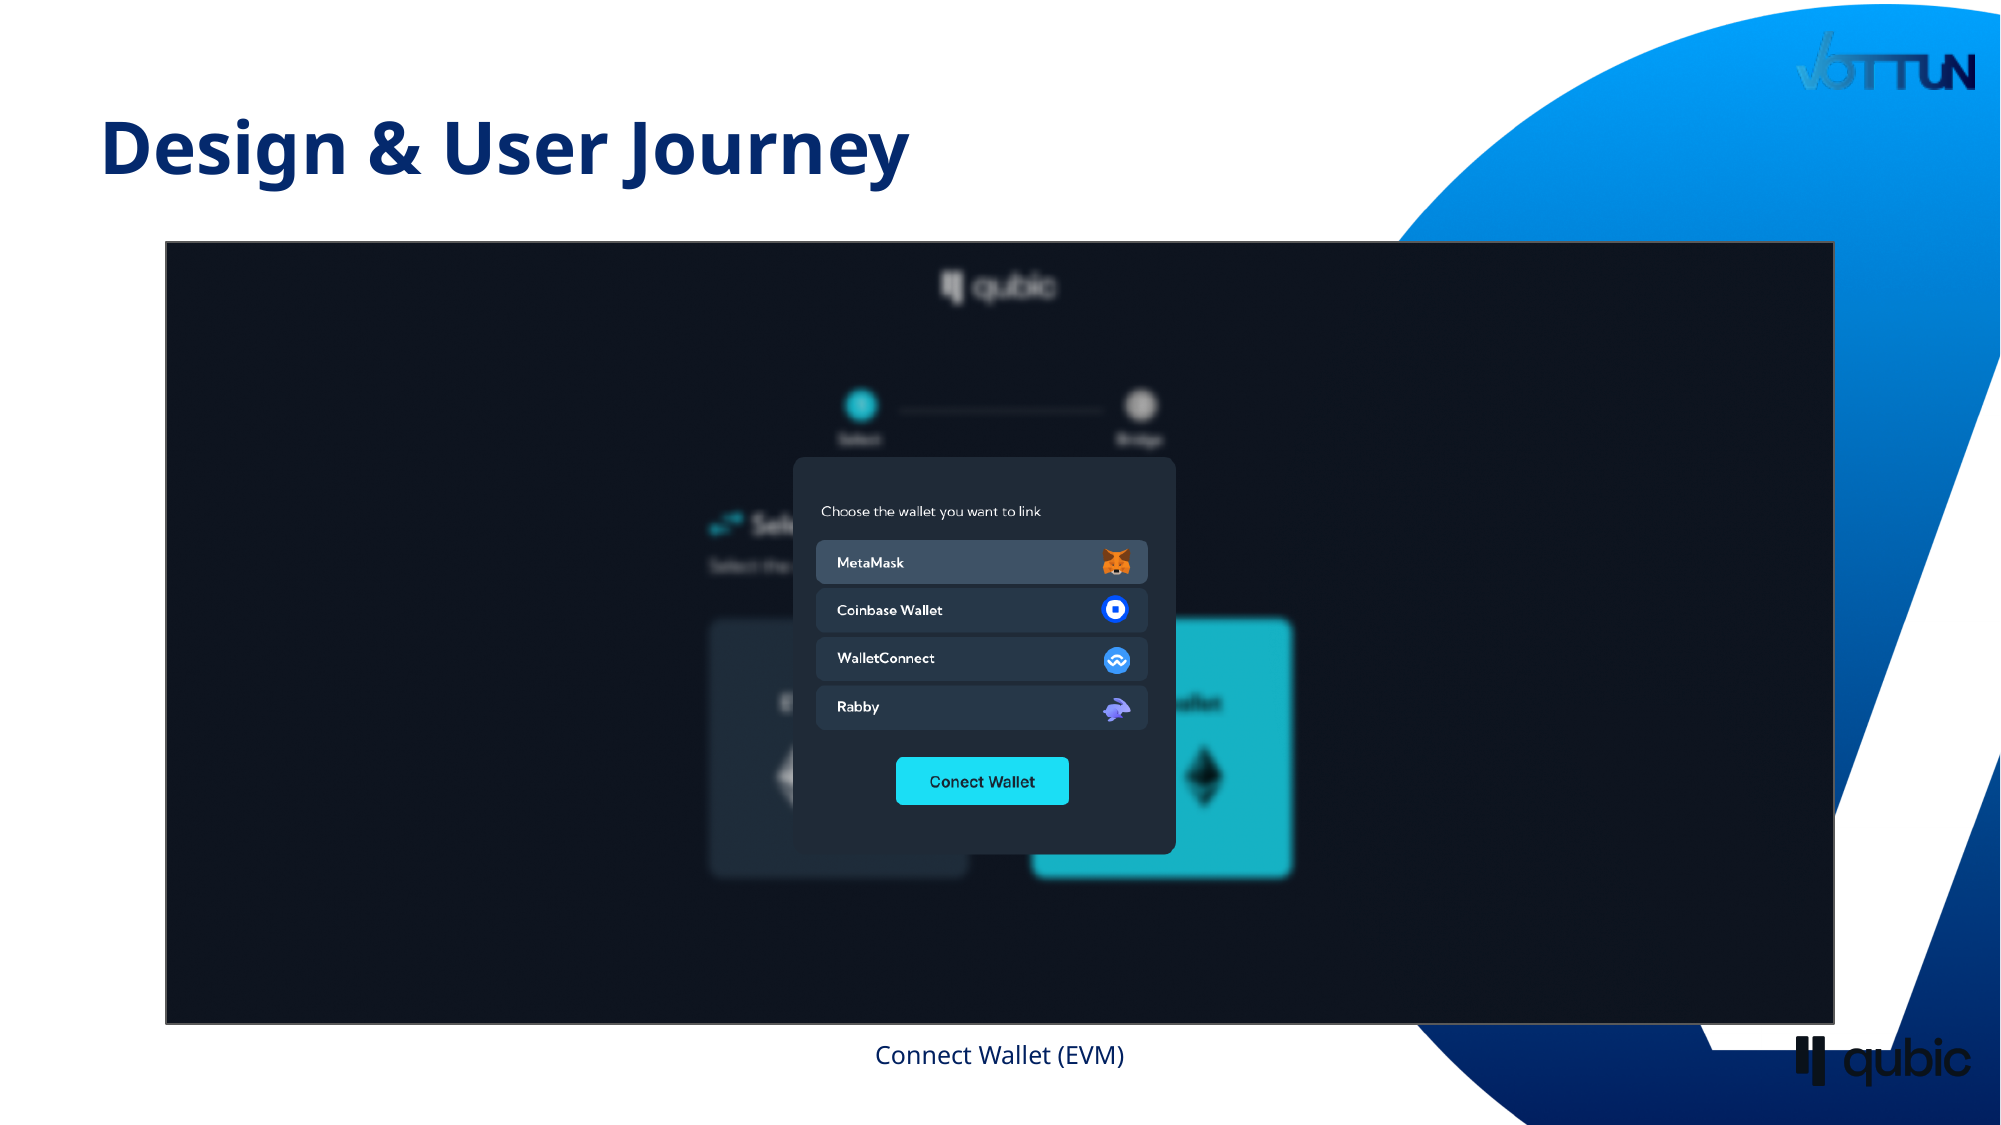

Design & User Journey
Connect Wallet (EVM)